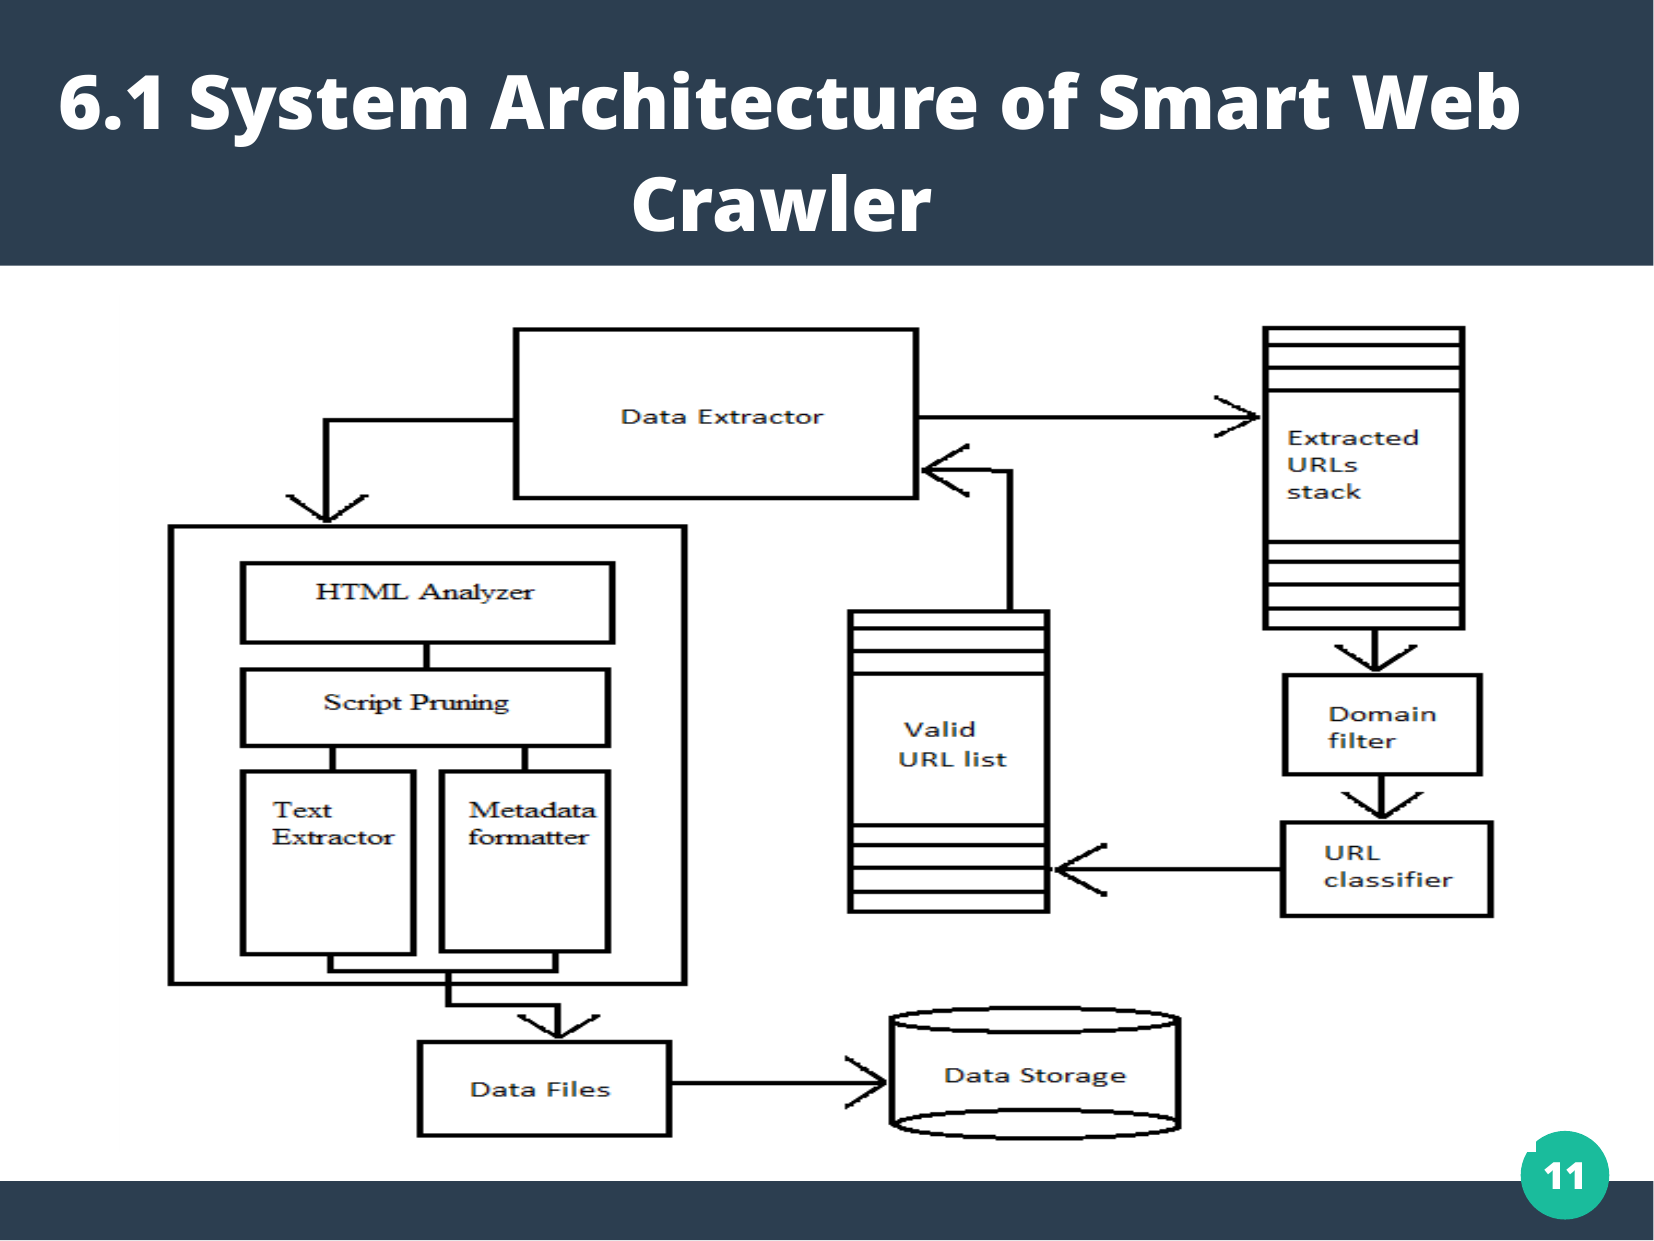

# 6.1 System Architecture of Smart Web Crawler
11